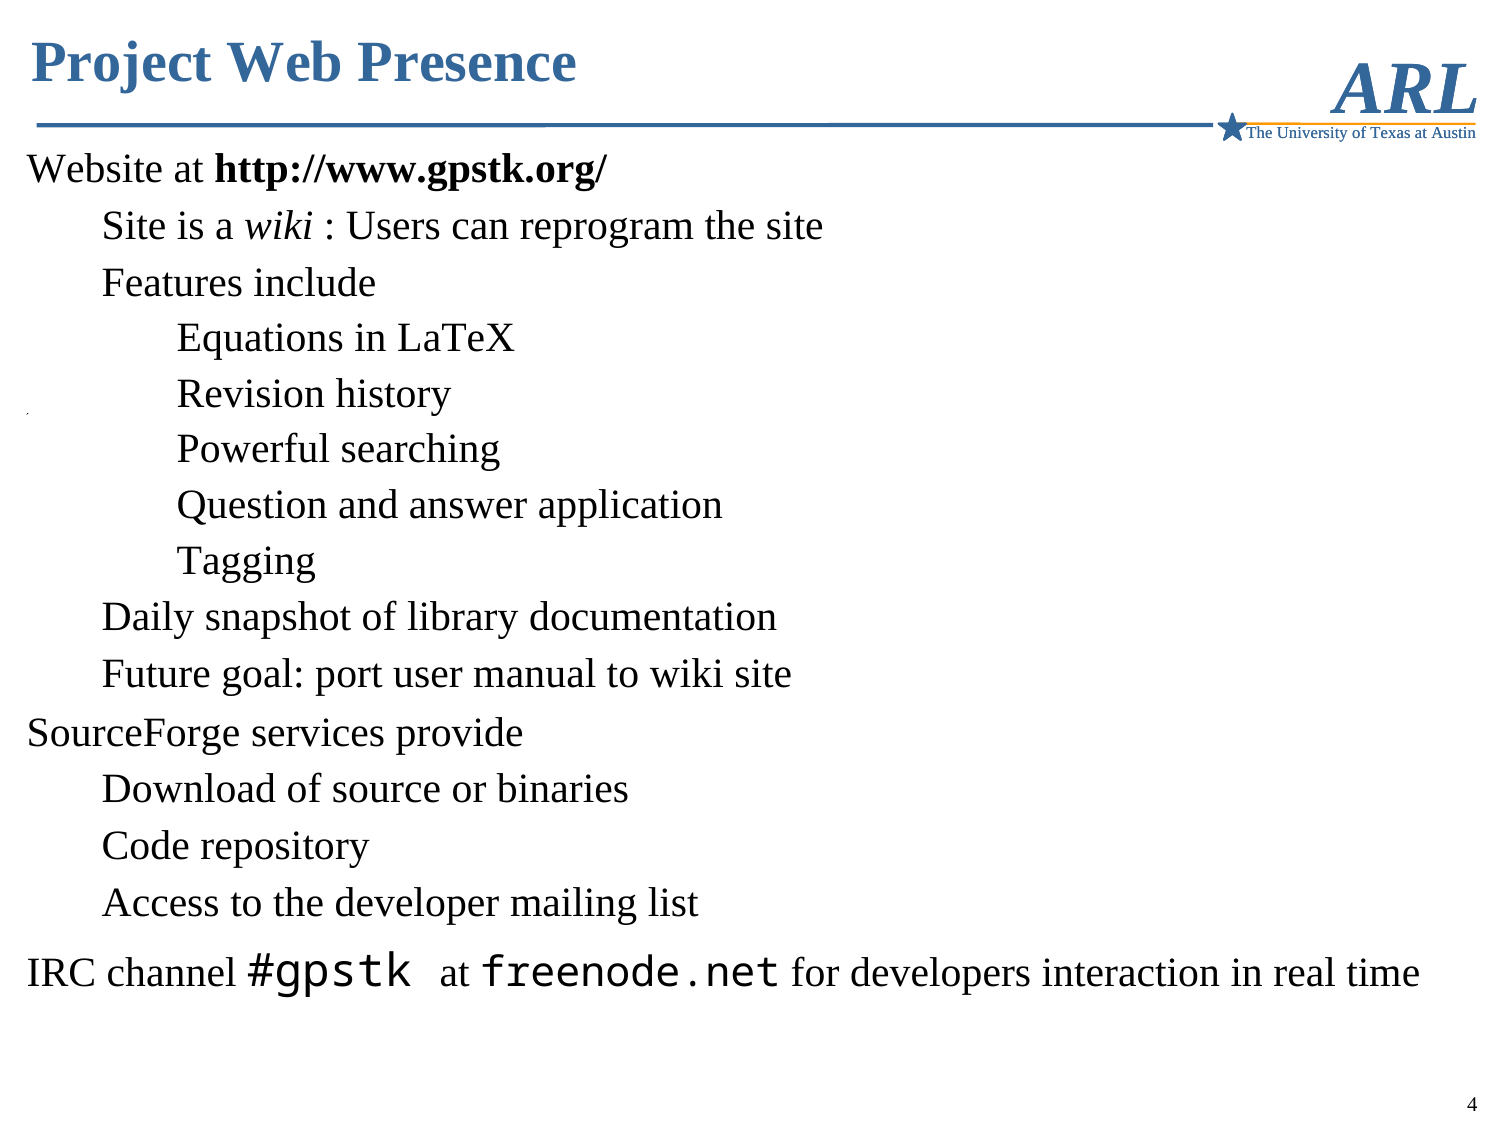

# Project Web Presence
Website at http://www.gpstk.org/
Site is a wiki : Users can reprogram the site
Features include
Equations in LaTeX
Revision history
Powerful searching
Question and answer application
Tagging
Daily snapshot of library documentation
Future goal: port user manual to wiki site
SourceForge services provide
Download of source or binaries
Code repository
Access to the developer mailing list
IRC channel #gpstk at freenode.net for developers interaction in real time